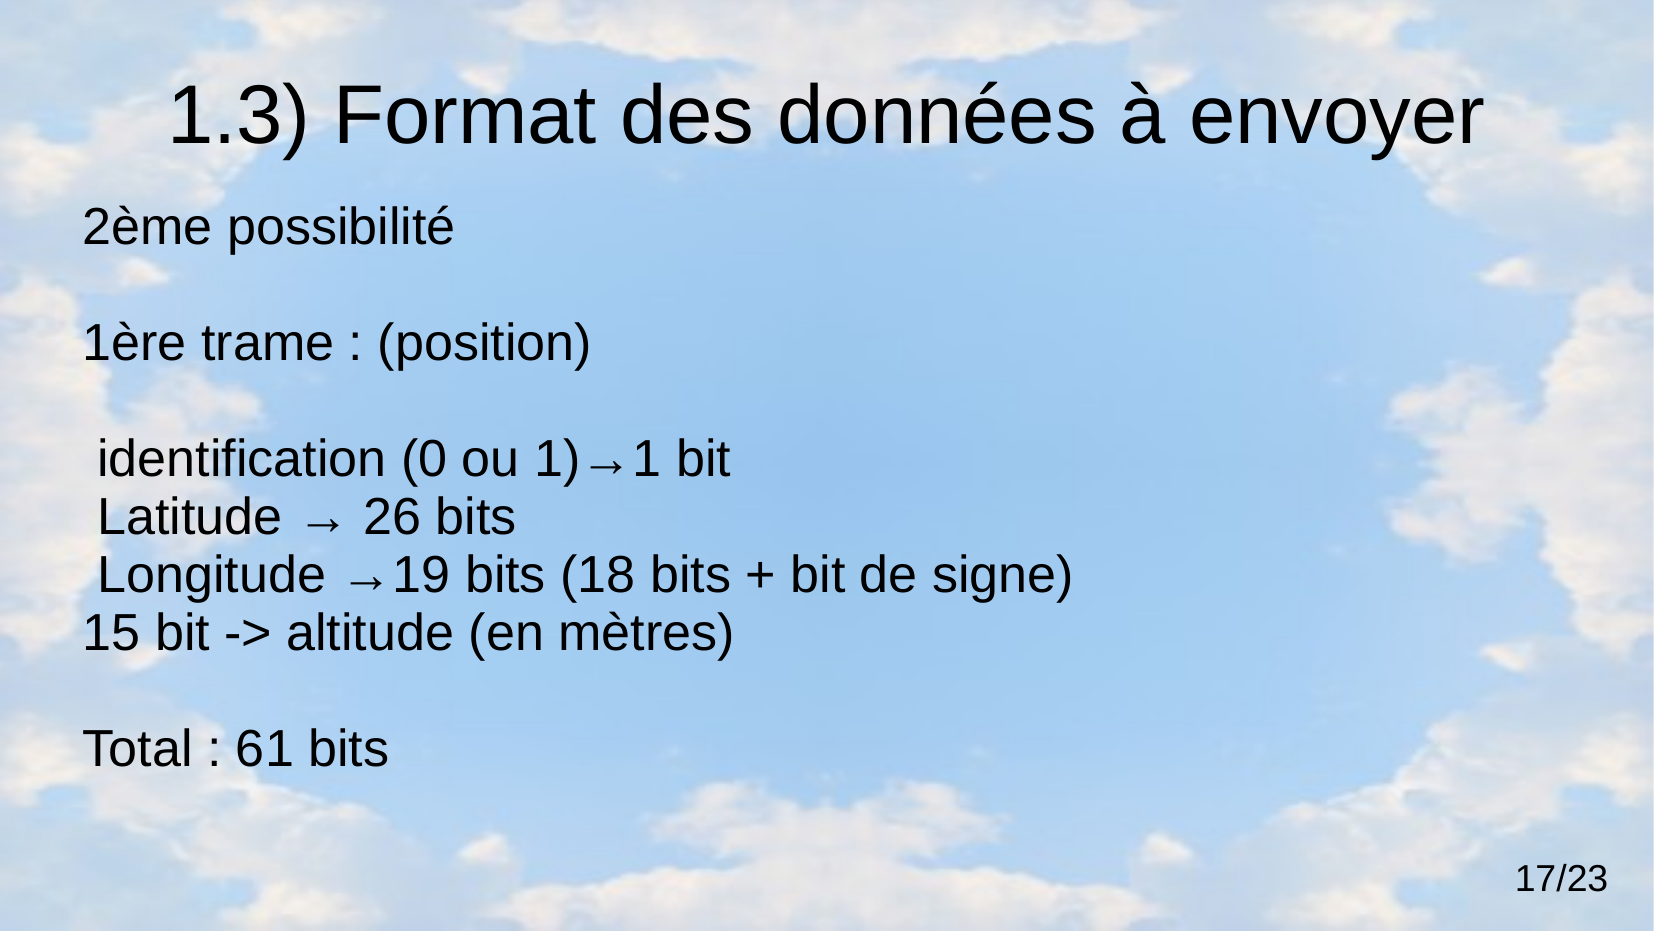

1.3) Format des données à envoyer
# 2ème possibilité
1ère trame : (position)
 identification (0 ou 1)→1 bit
 Latitude → 26 bits
 Longitude →19 bits (18 bits + bit de signe)
15 bit -> altitude (en mètres)
Total : 61 bits